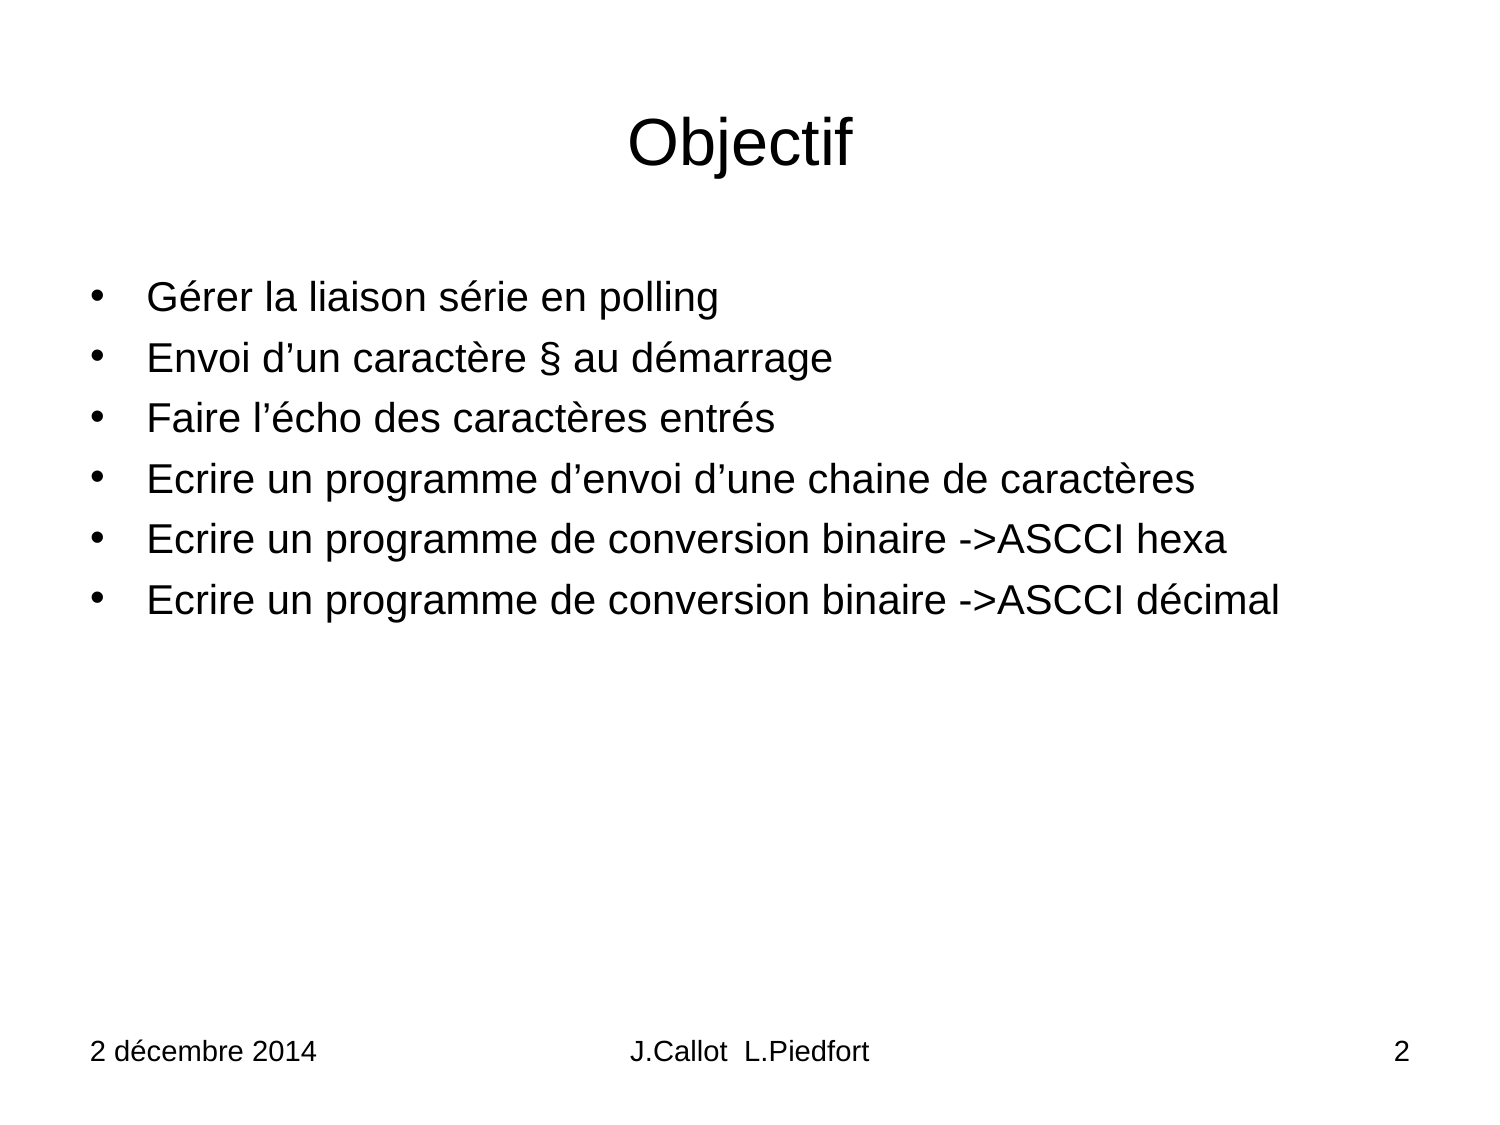

# Objectif
Gérer la liaison série en polling
Envoi d’un caractère § au démarrage
Faire l’écho des caractères entrés
Ecrire un programme d’envoi d’une chaine de caractères
Ecrire un programme de conversion binaire ->ASCCI hexa
Ecrire un programme de conversion binaire ->ASCCI décimal
2 décembre 2014
J.Callot L.Piedfort